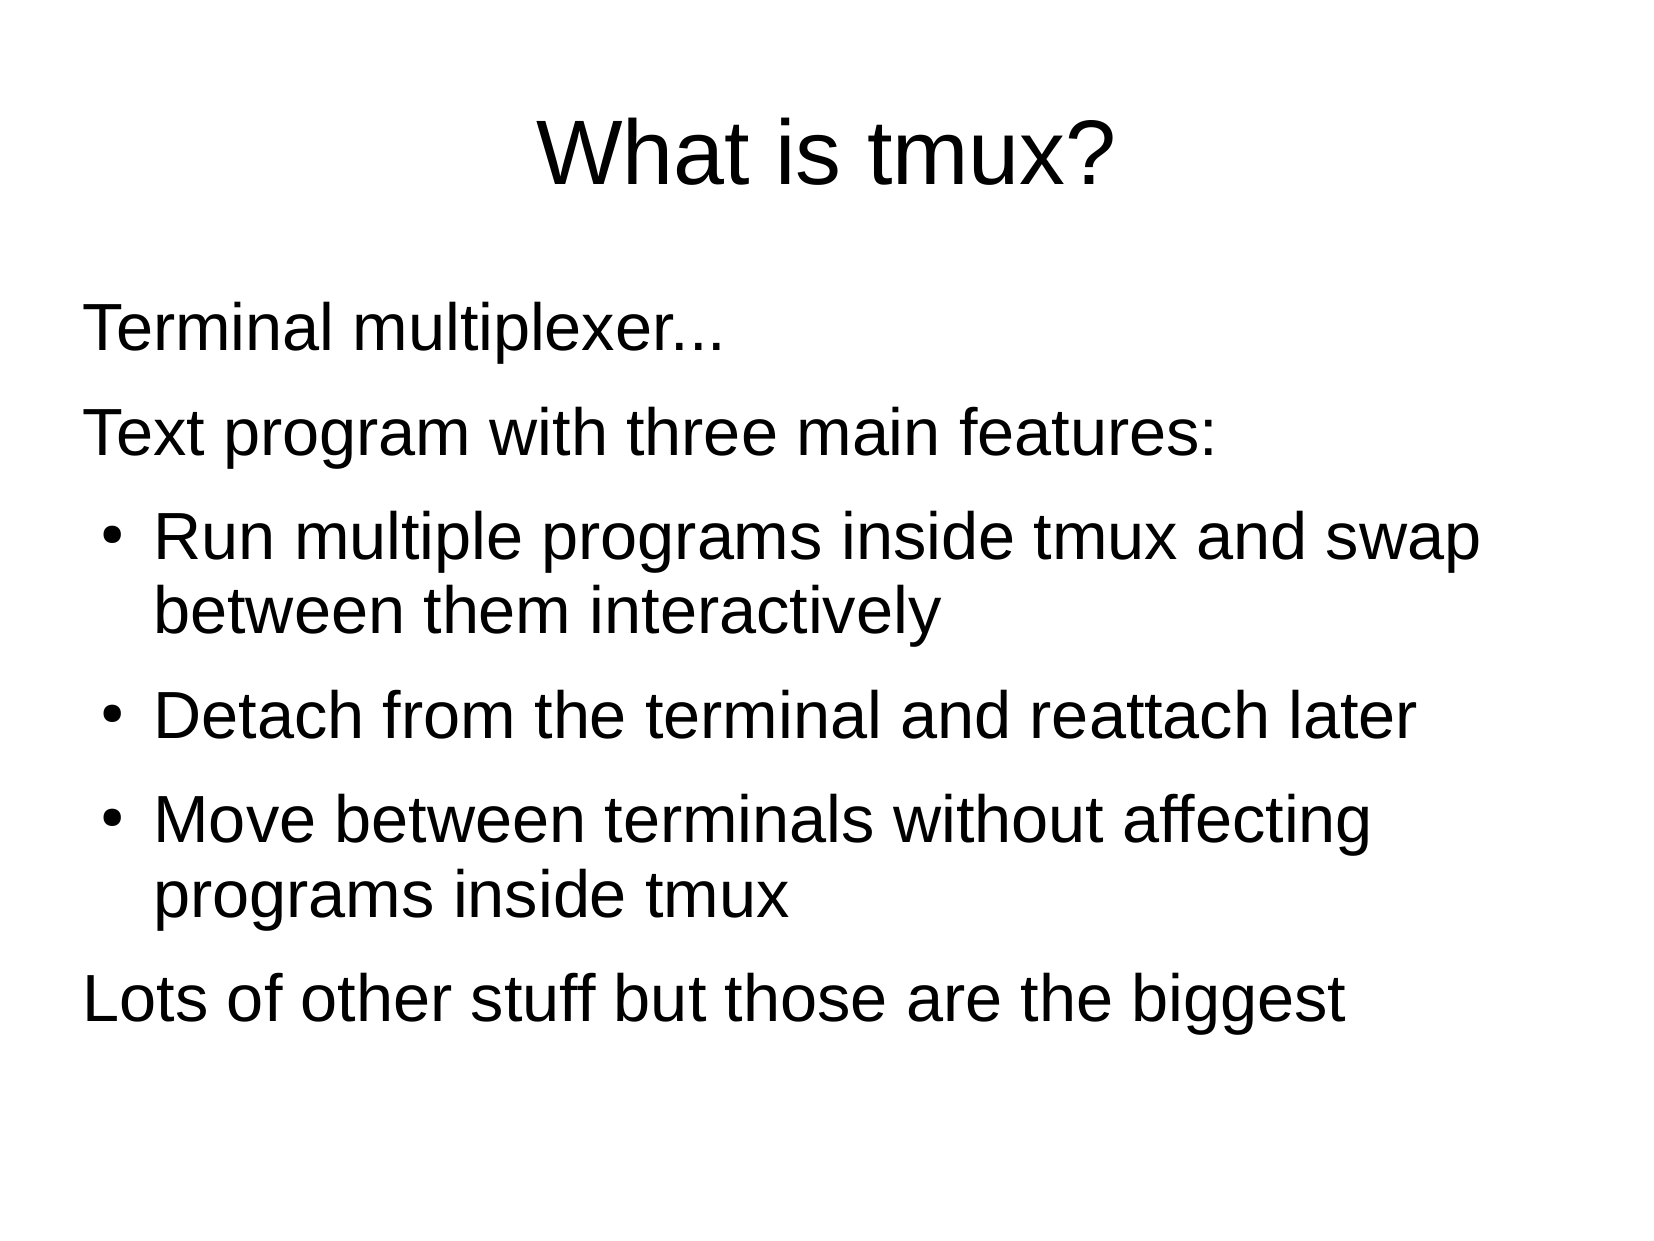

# What is tmux?
Terminal multiplexer...
Text program with three main features:
Run multiple programs inside tmux and swap between them interactively
Detach from the terminal and reattach later
Move between terminals without affecting programs inside tmux
Lots of other stuff but those are the biggest